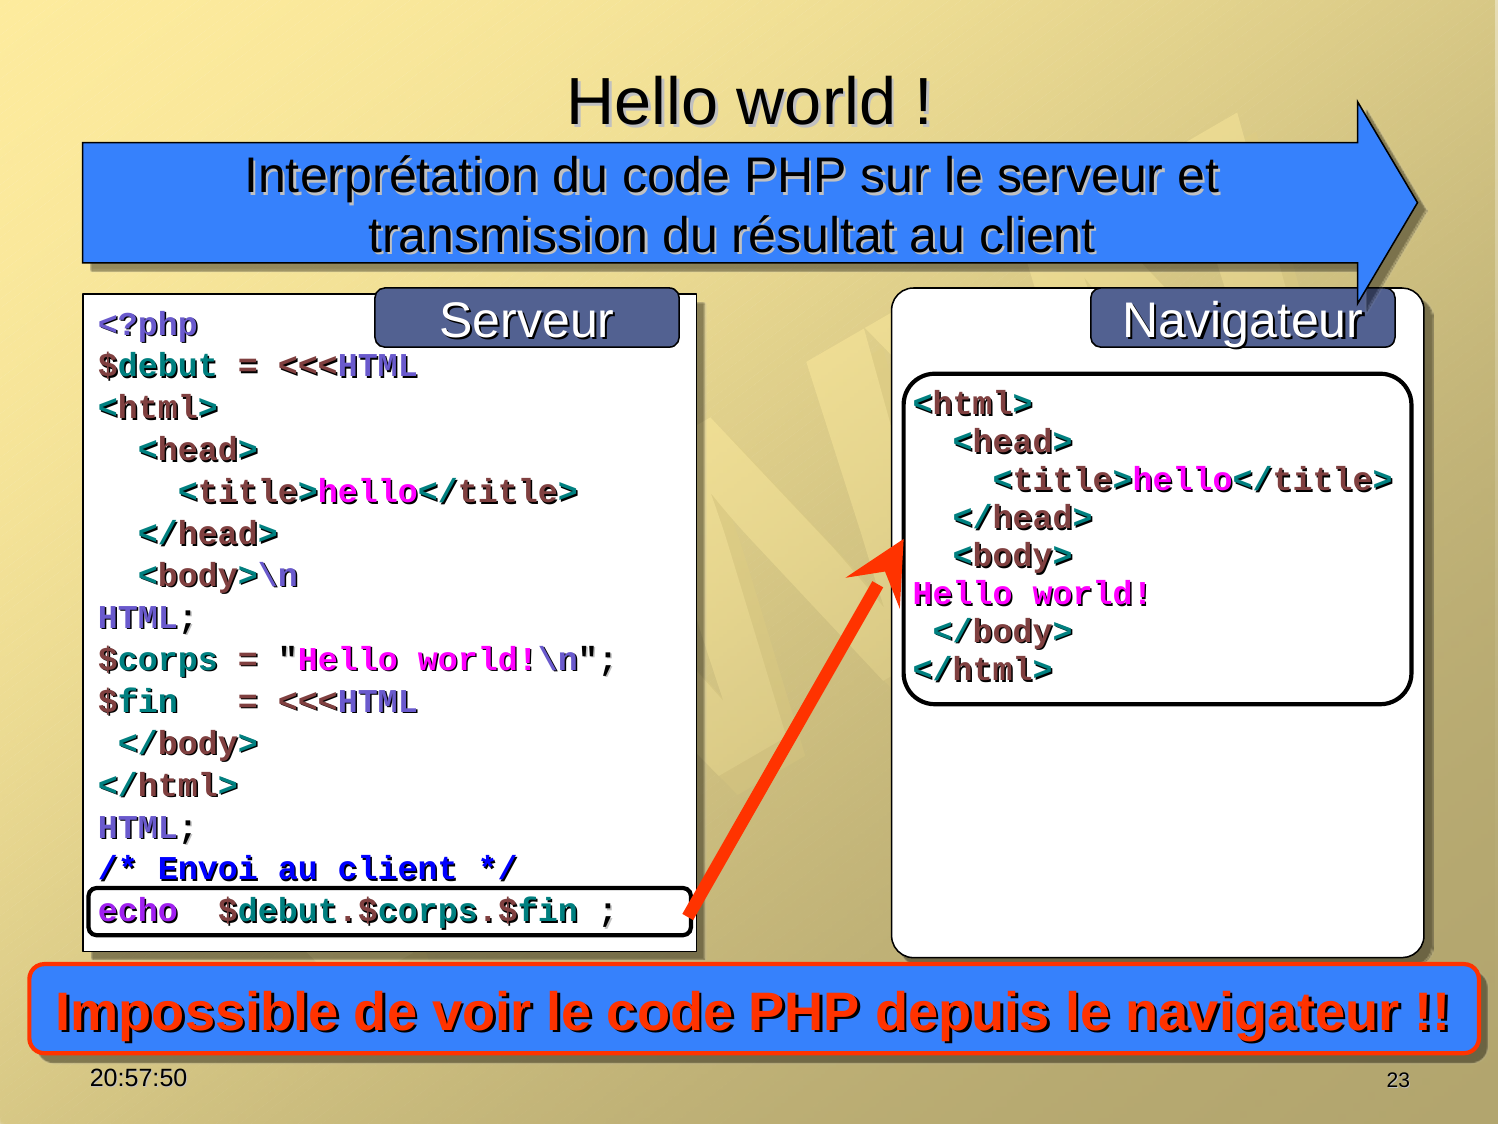

# Hello world !
Interprétation du code PHP sur le serveur et transmission du résultat au client
Serveur
<html>
 <head>
   <title>hello</title>
 </head>
 <body>
Hello world!
 </body>
</html>
Navigateur
<?php
$debut = <<<HTML
<html>
 <head>
   <title>hello</title>
 </head>
 <body>\n
HTML;
$corps = "Hello world!\n";
$fin  = <<<HTML
 </body>
</html>
HTML;
/* Envoi au client */
echo  $debut.$corps.$fin ;
Impossible de voir le code PHP depuis le navigateur !!
21:08:09